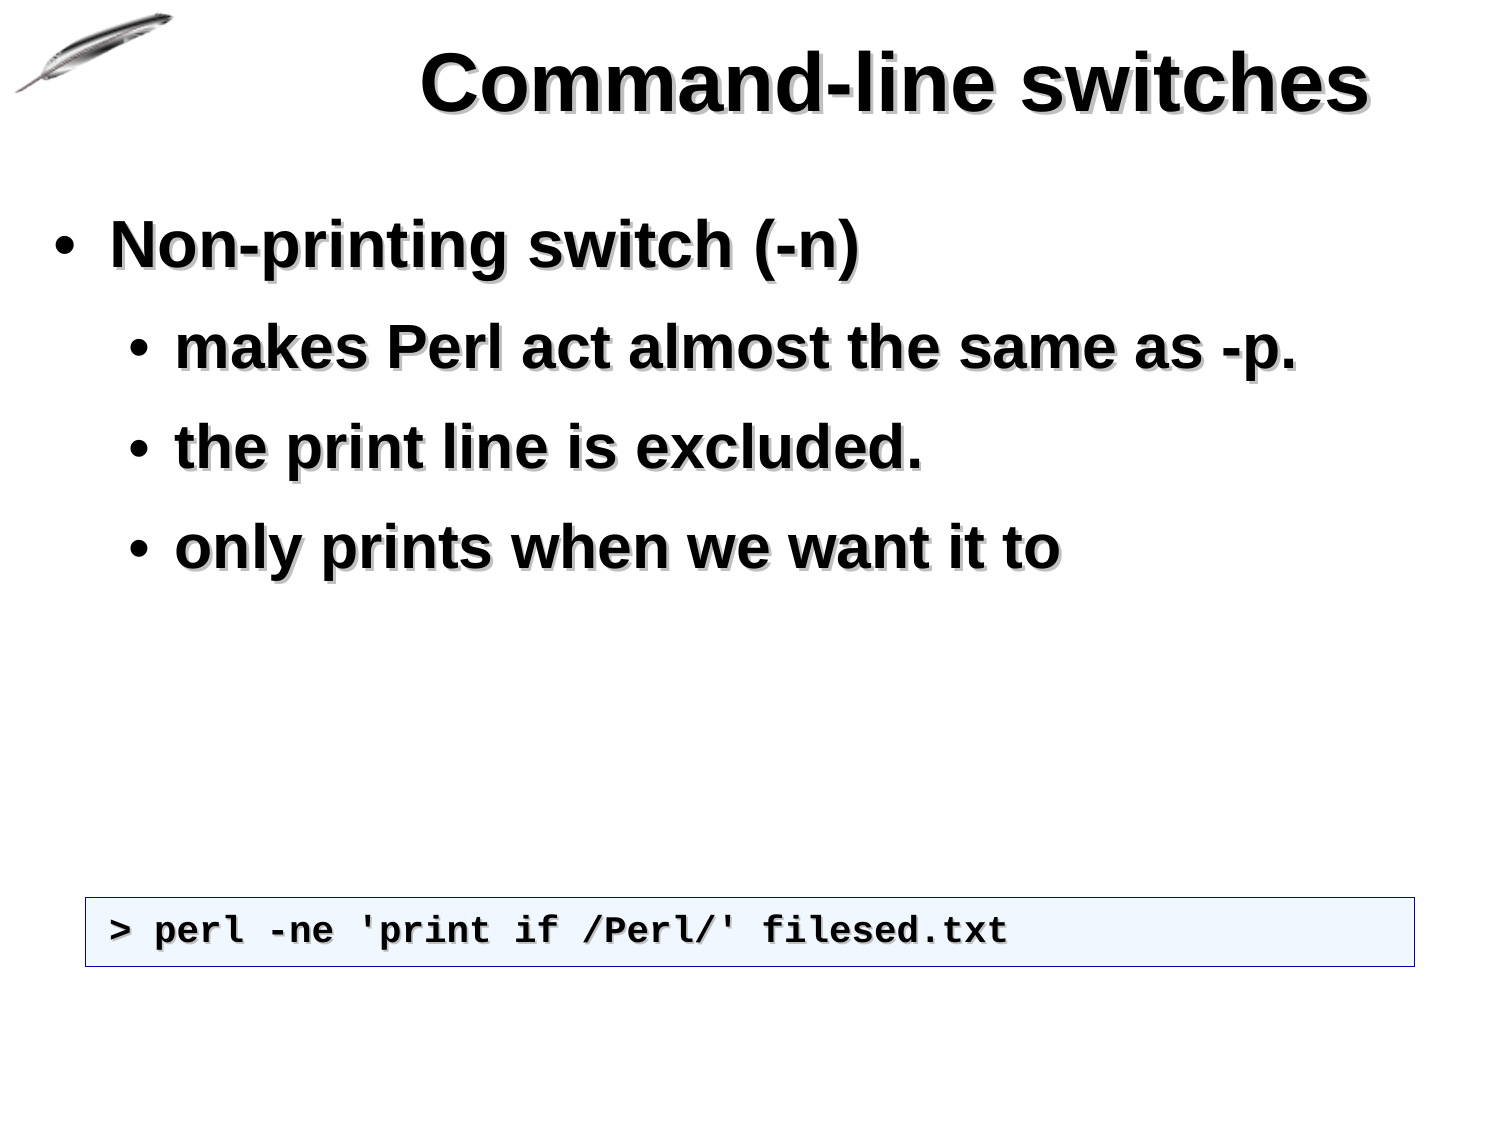

# Command-line switches
Non-printing switch (-n)
makes Perl act almost the same as -p.
the print line is excluded.
only prints when we want it to
> perl -ne 'print if /Perl/' filesed.txt